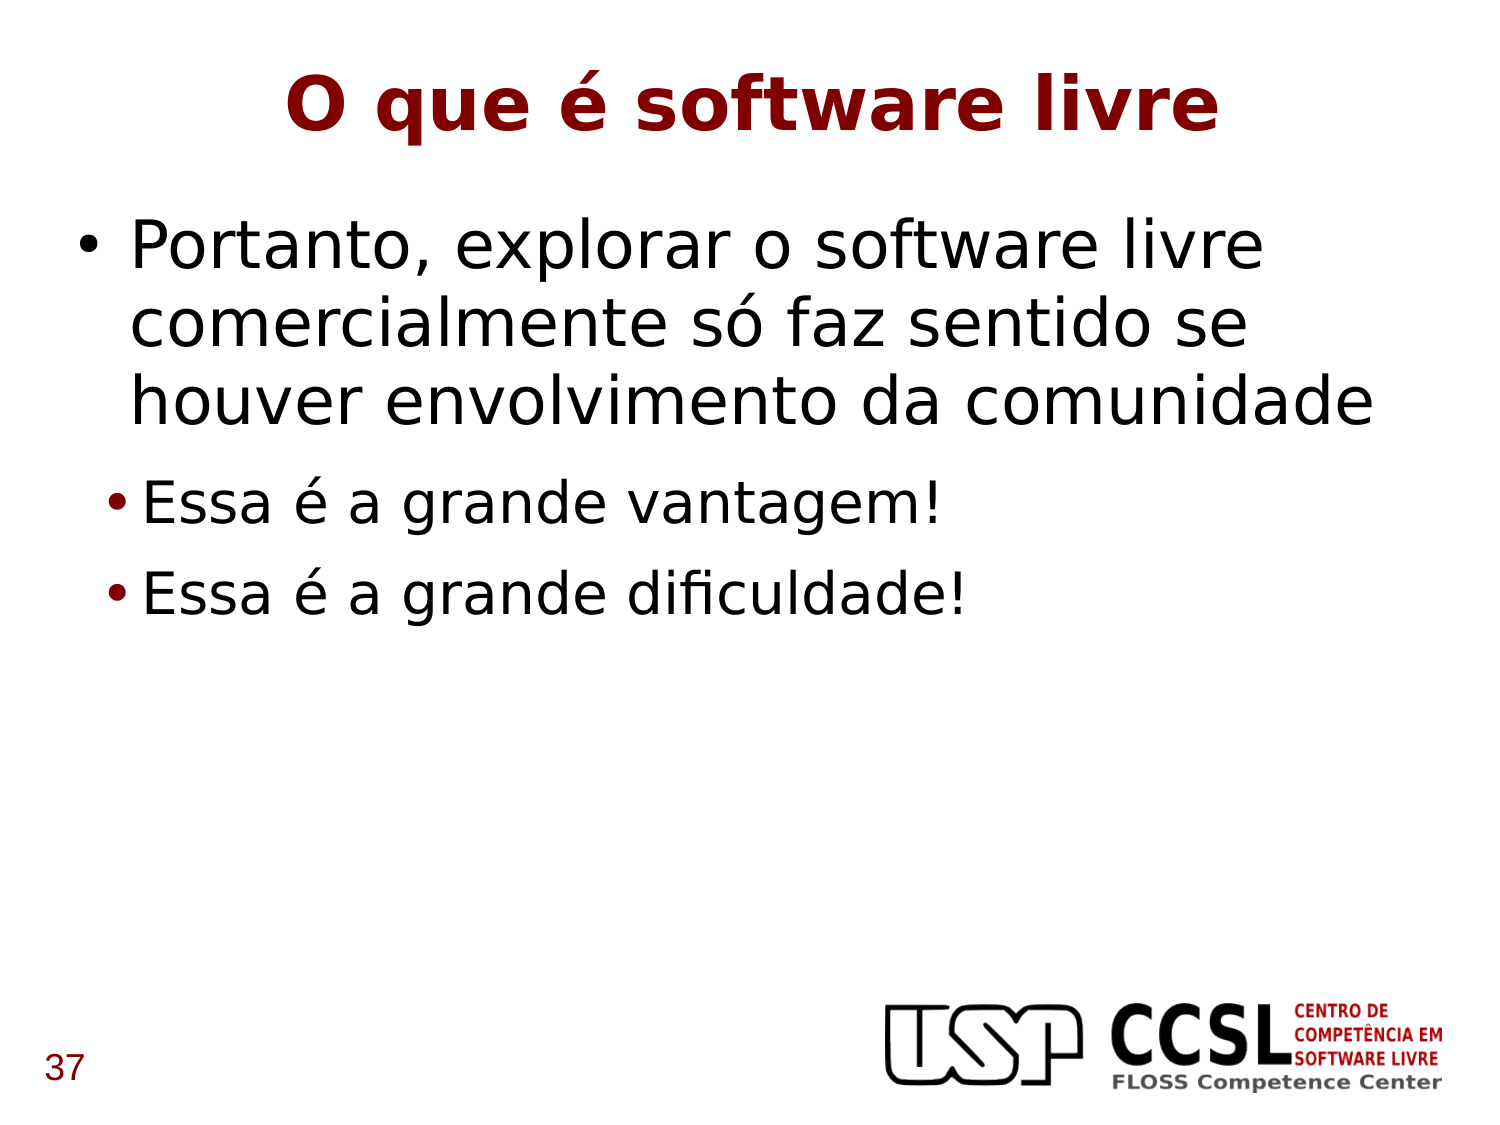

# O que é software livre
Portanto, explorar o software livre comercialmente só faz sentido se houver envolvimento da comunidade
Essa é a grande vantagem!
Essa é a grande dificuldade!